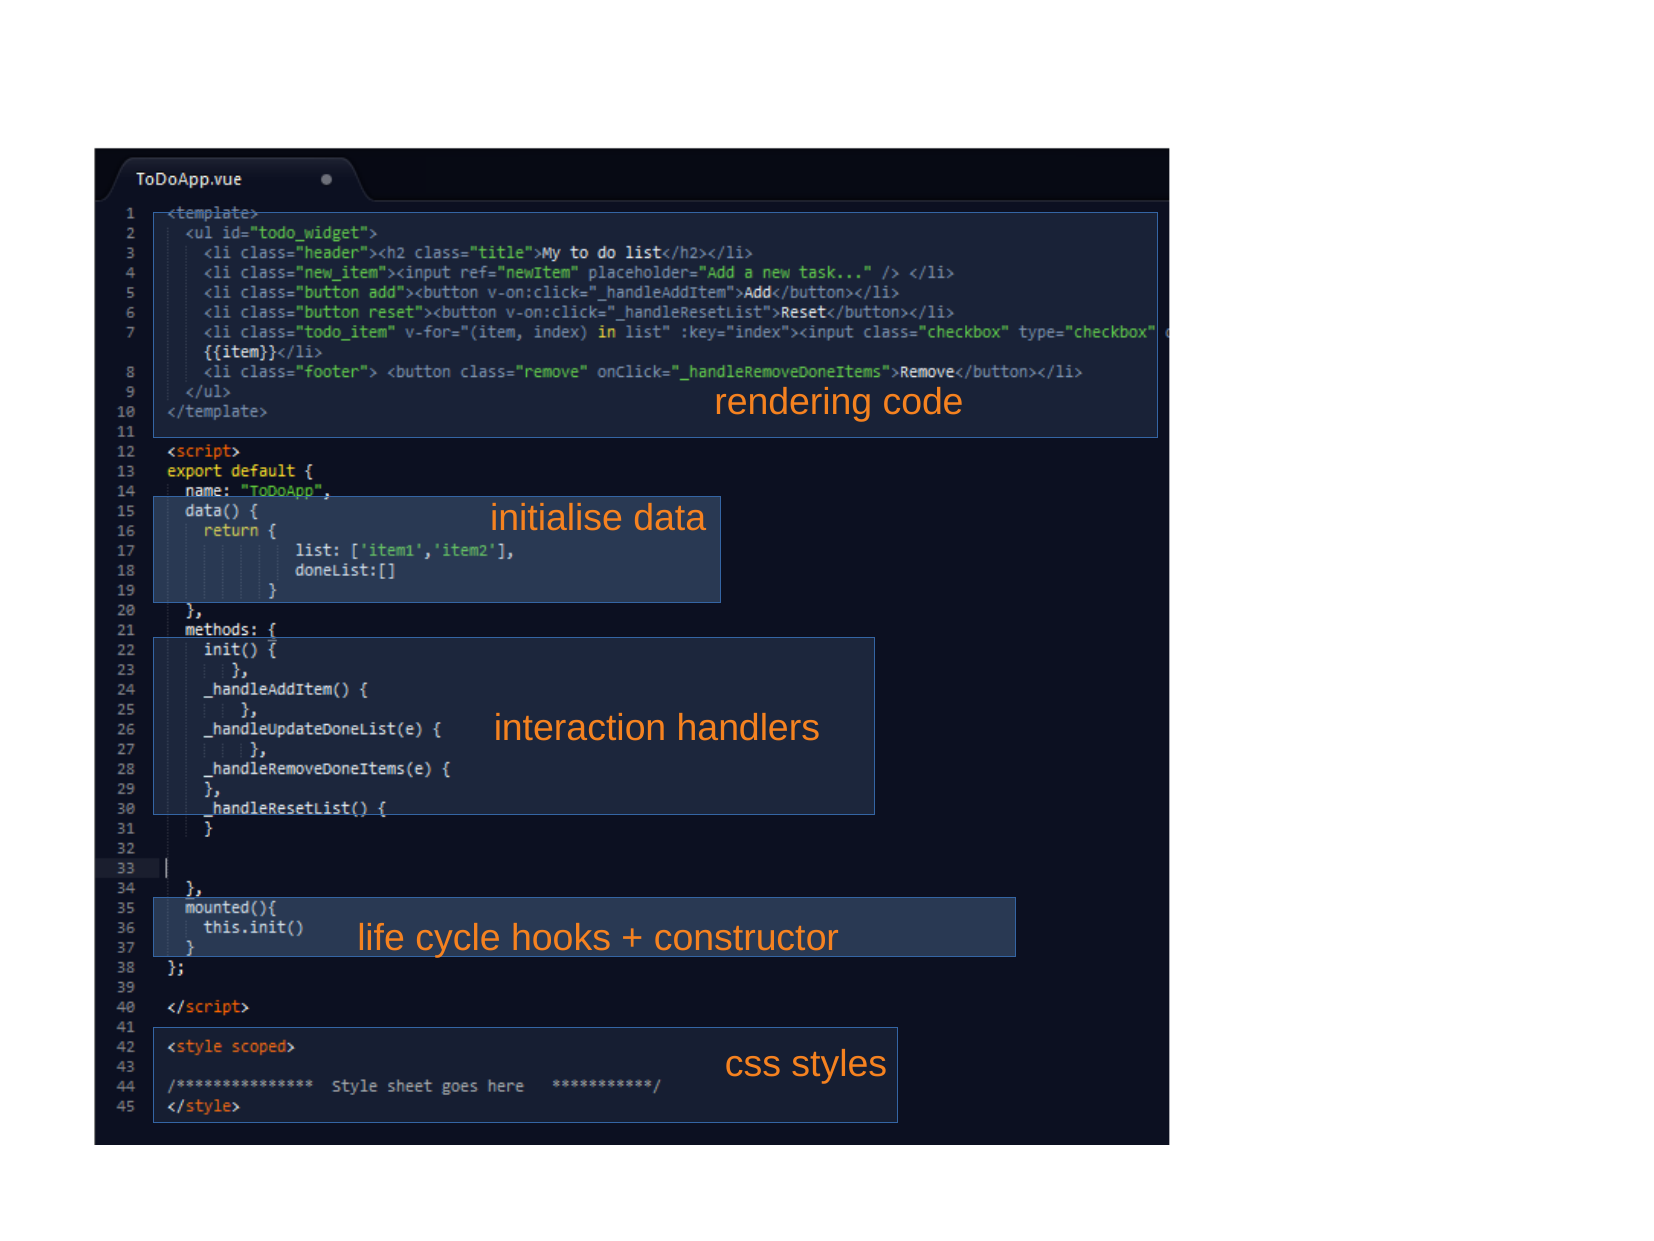

rendering code
 initialise data
 interaction handlers
life cycle hooks + constructor
 css styles